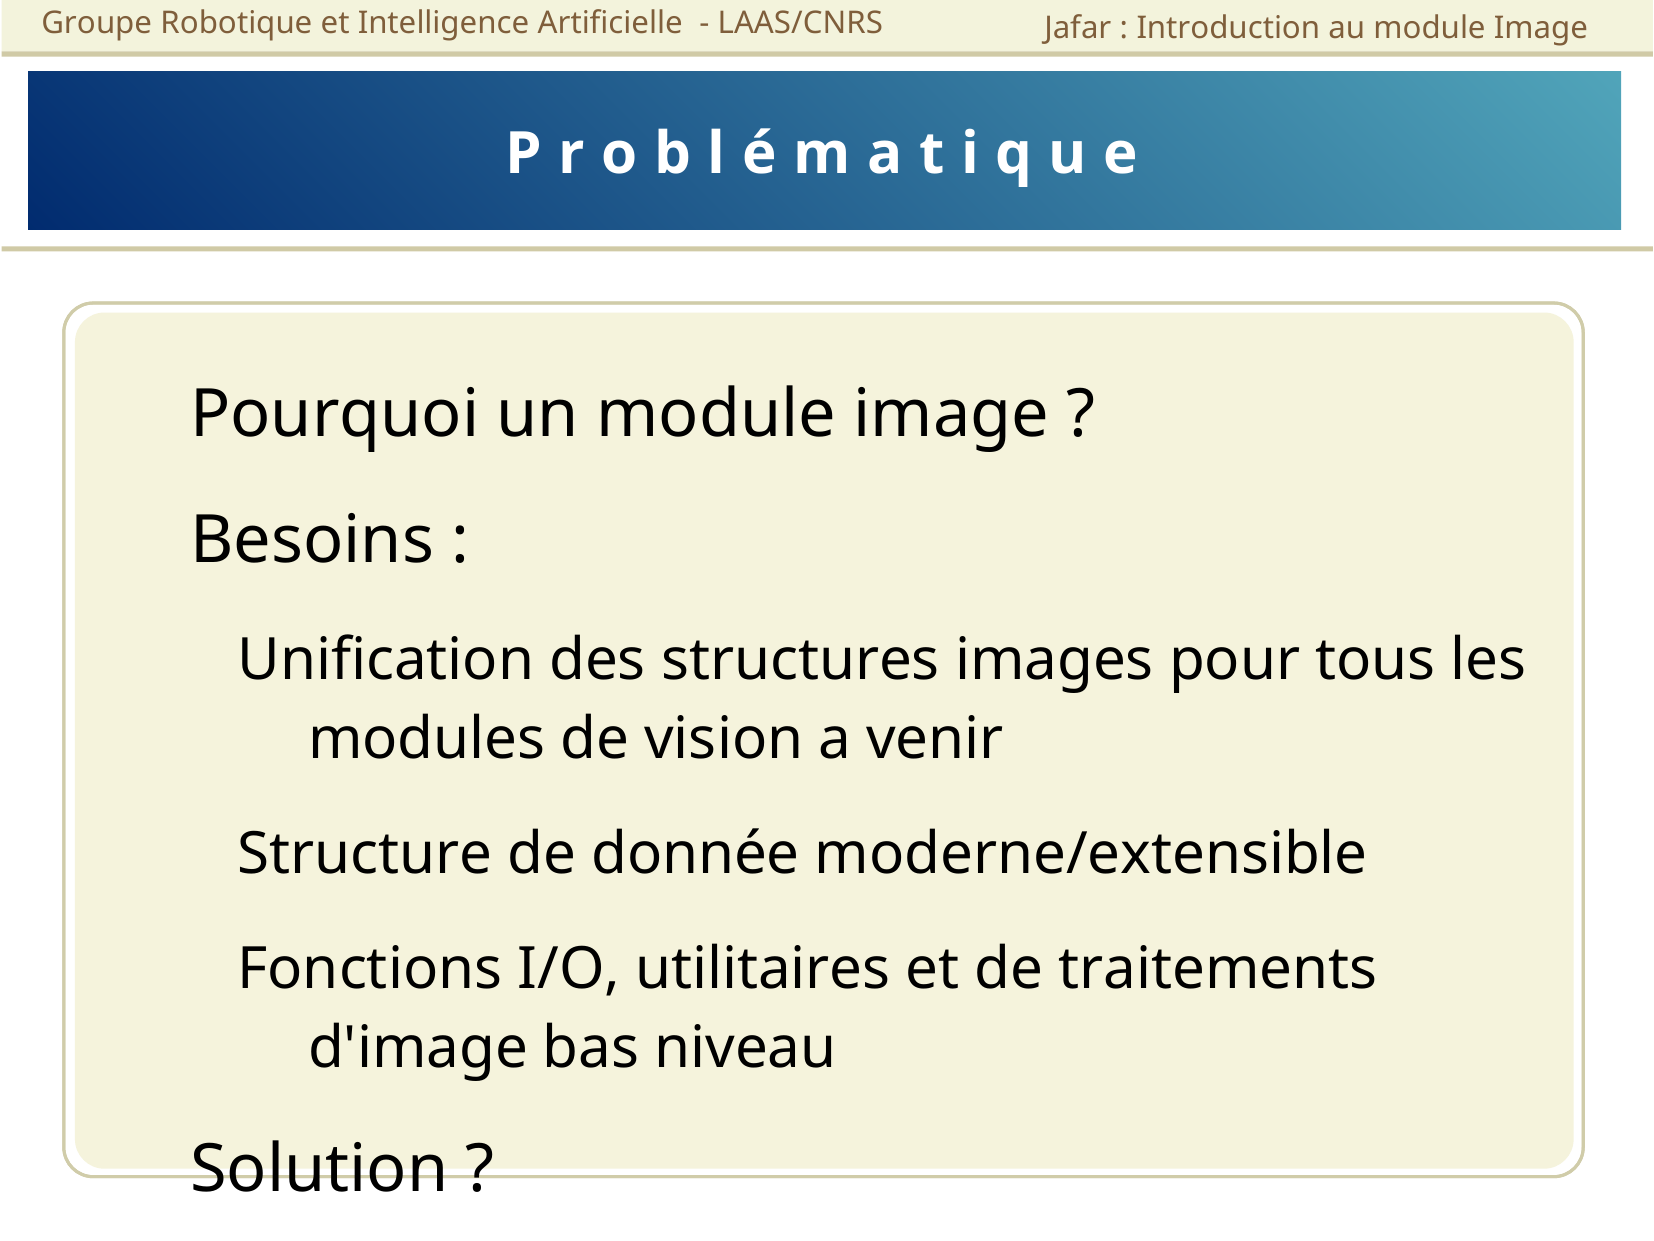

# Problématique
Pourquoi un module image ?
Besoins :
Unification des structures images pour tous les modules de vision a venir
Structure de donnée moderne/extensible
Fonctions I/O, utilitaires et de traitements d'image bas niveau
Solution ?